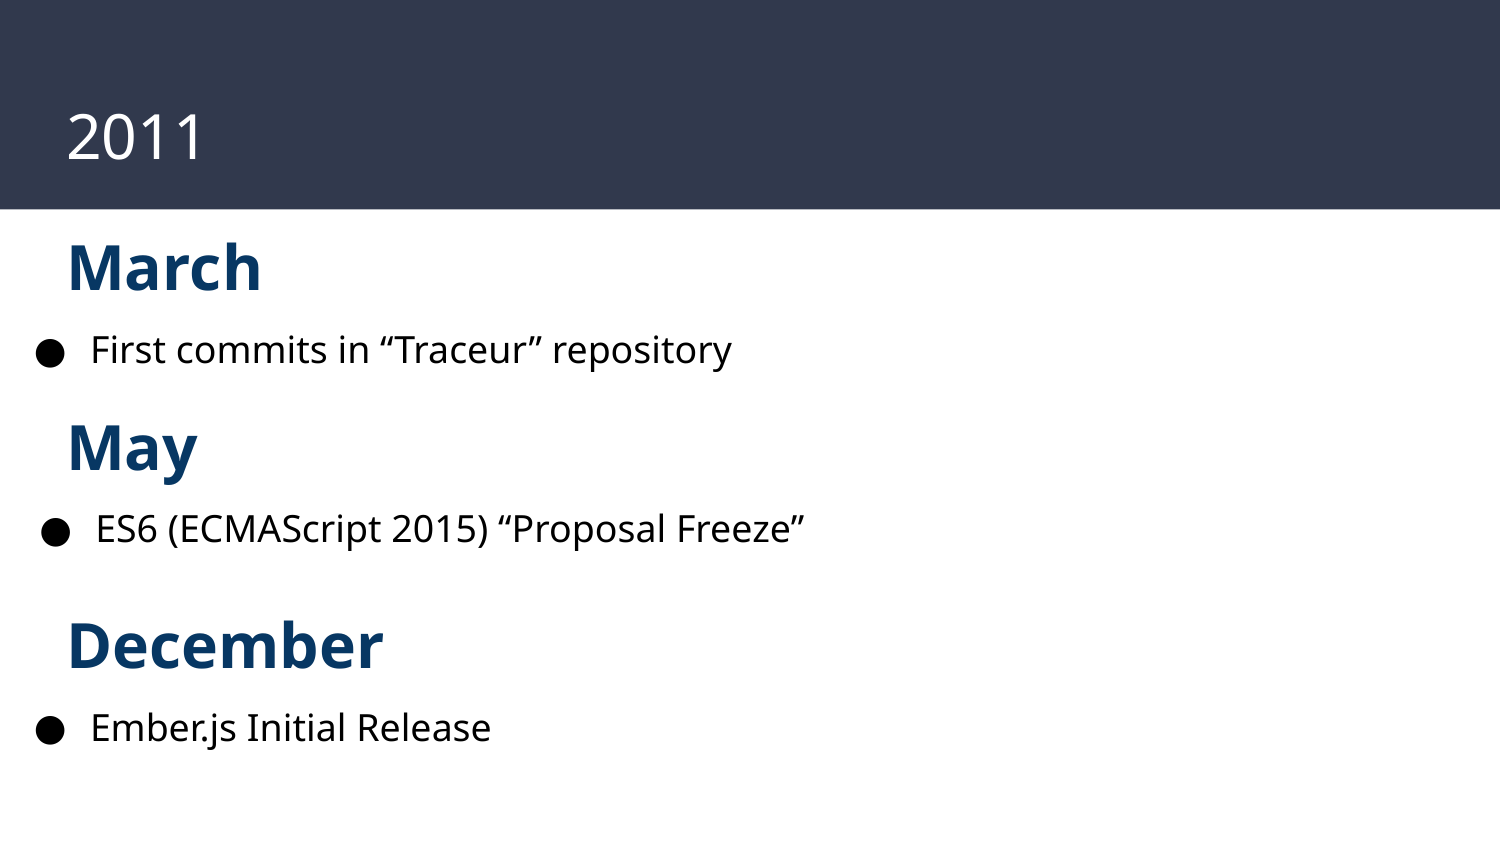

# 2011
March
First commits in “Traceur” repository
May
ES6 (ECMAScript 2015) “Proposal Freeze”
December
Ember.js Initial Release